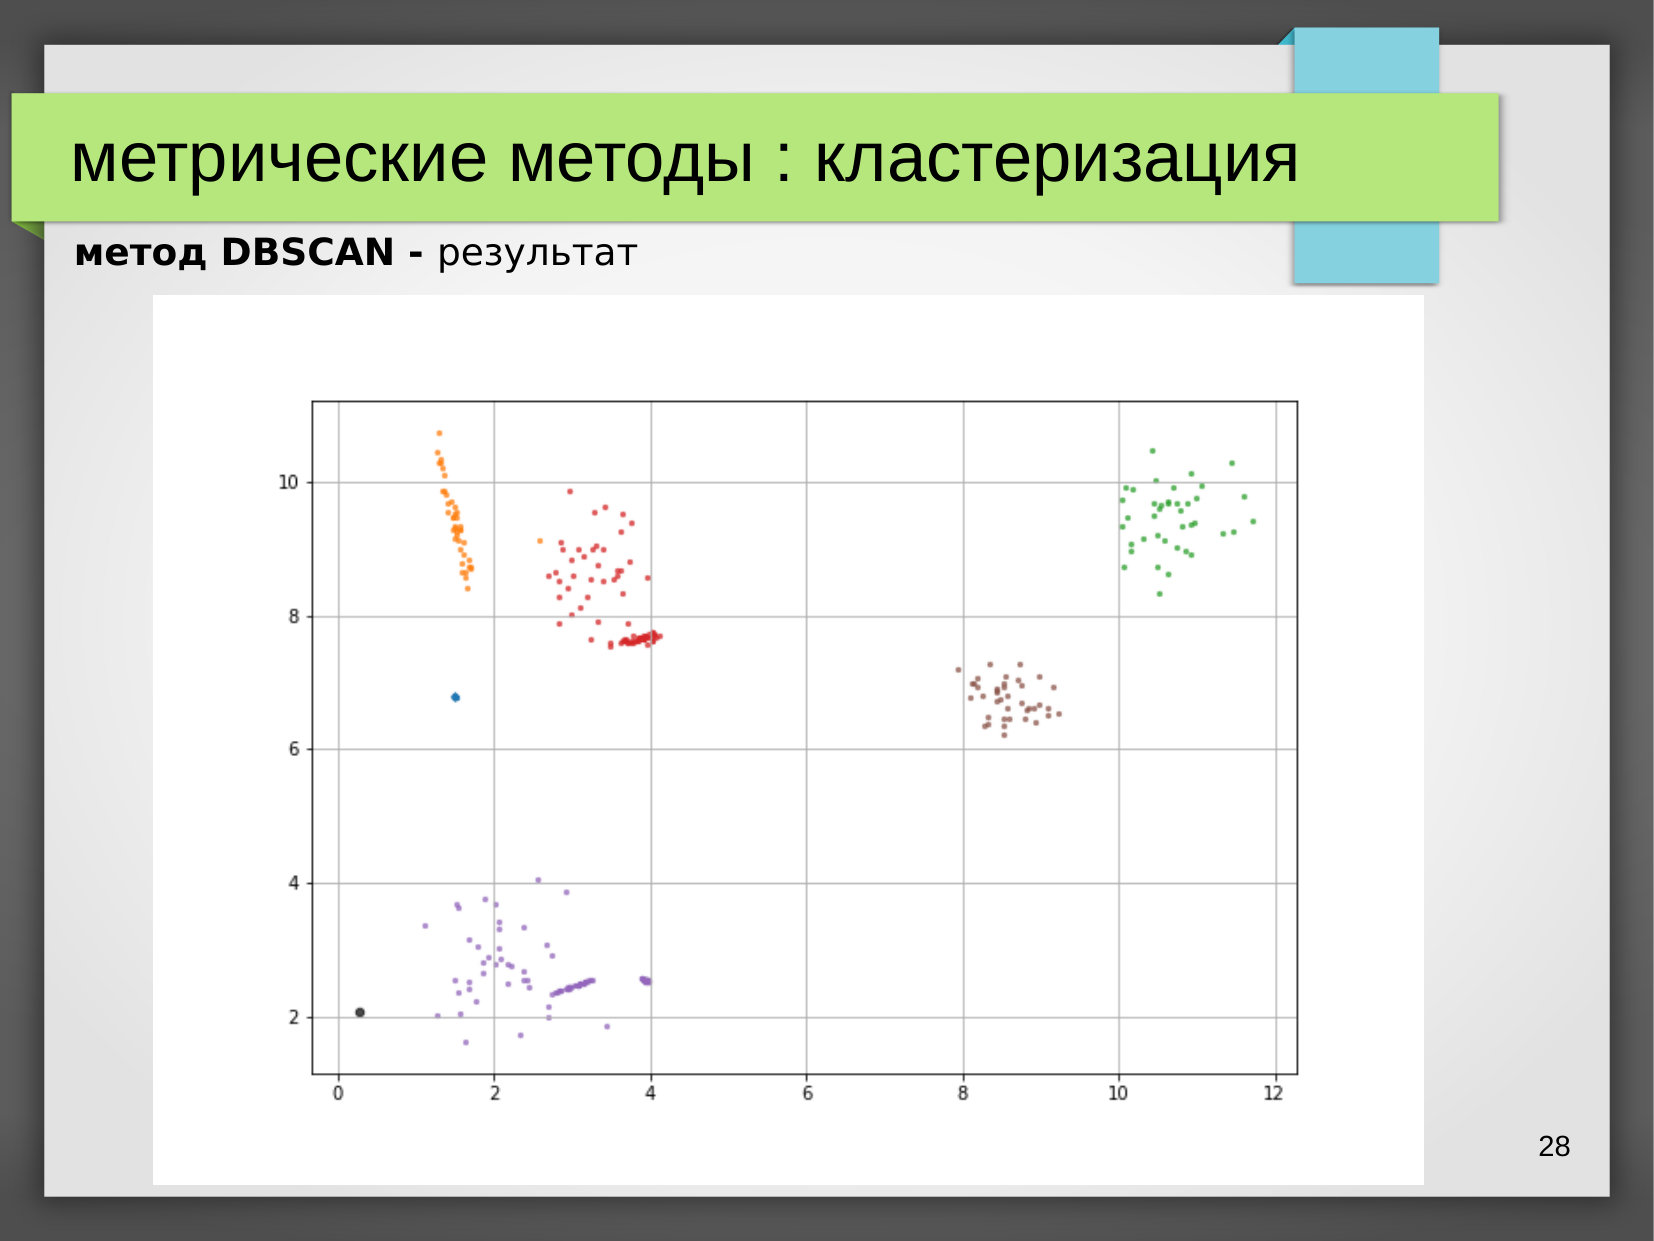

# метрические методы : кластеризация
метод DBSCAN - результат
28